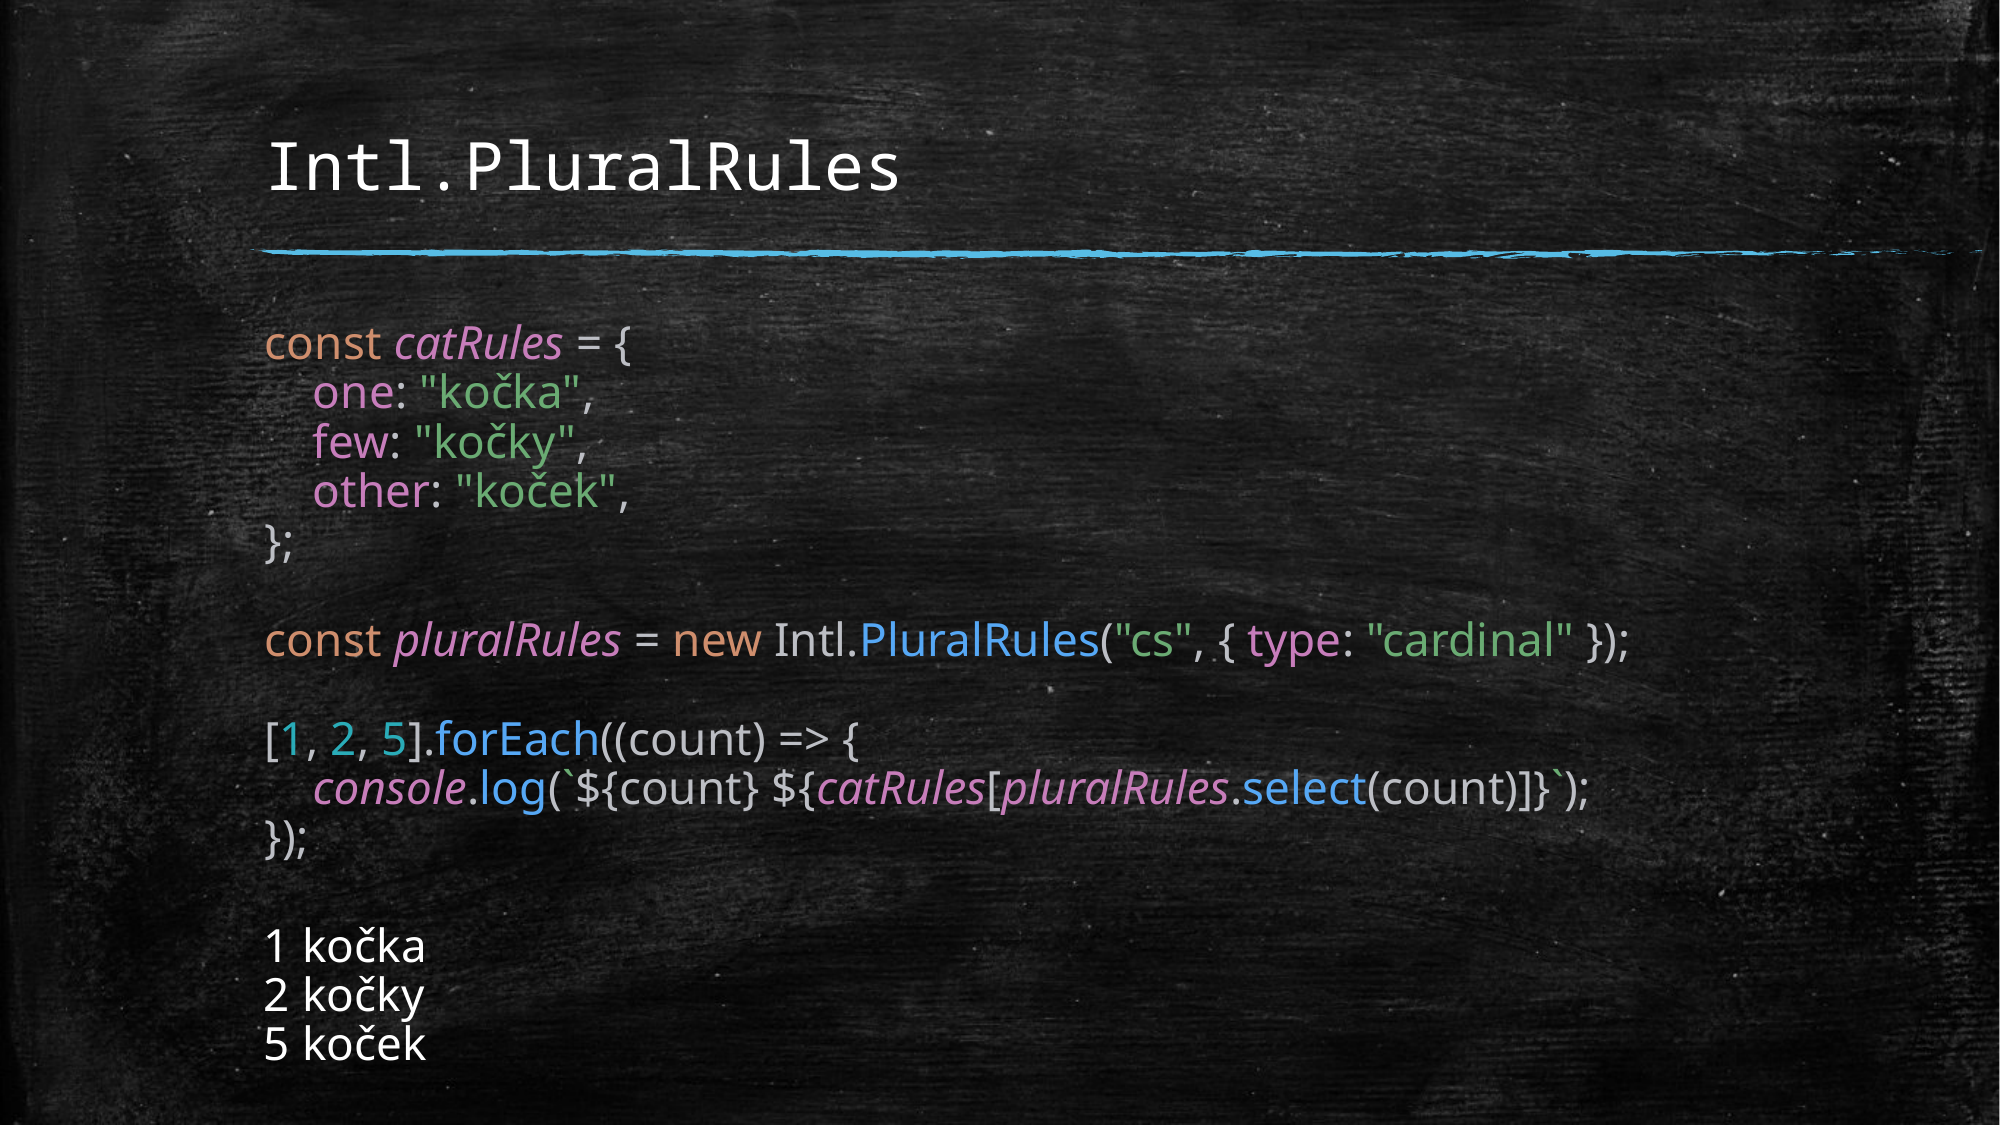

# Intl.PluralRules
const catRules = {
 one: "kočka",
 few: "kočky",
 other: "koček",
};
const pluralRules = new Intl.PluralRules("cs", { type: "cardinal" });
[1, 2, 5].forEach((count) => {
 console.log(`${count} ${catRules[pluralRules.select(count)]}`);
});
1 kočka
2 kočky
5 koček